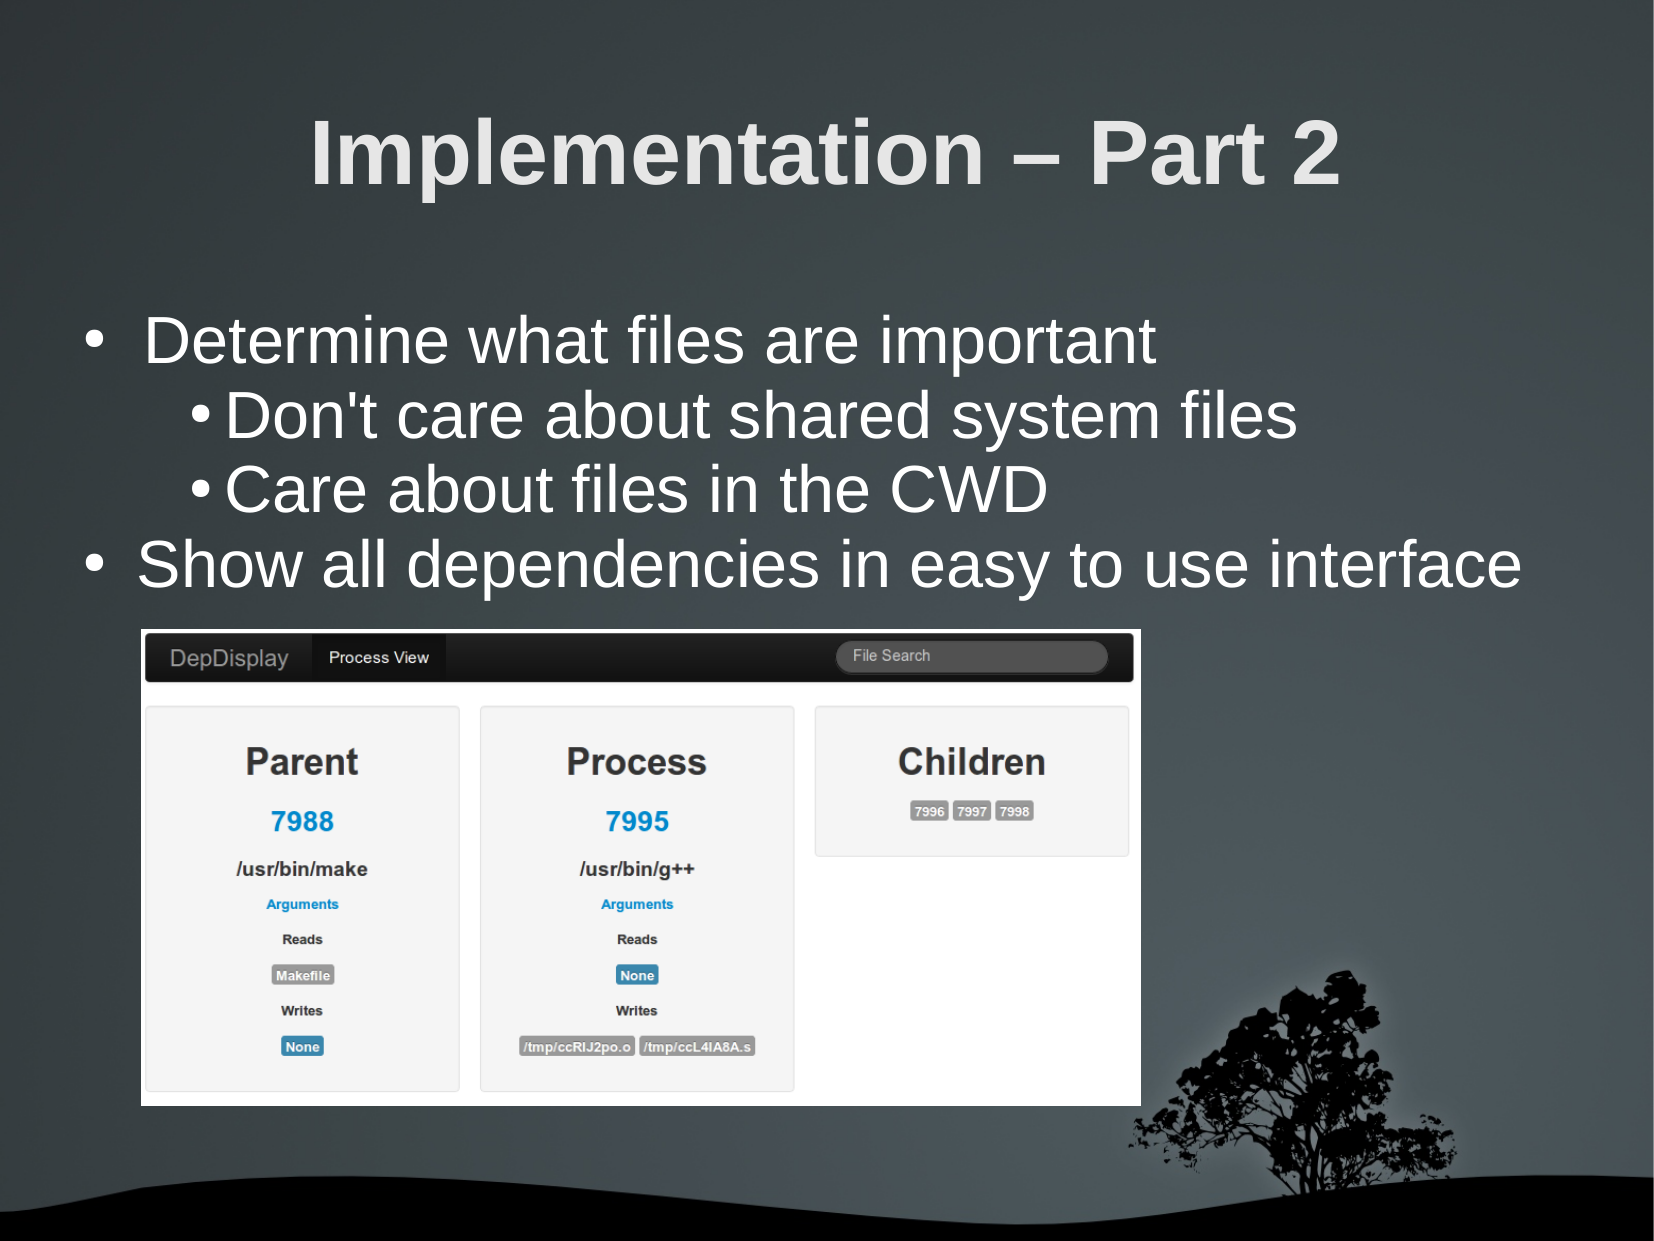

# Implementation – Part 2
 Determine what files are important
Don't care about shared system files
Care about files in the CWD
 Show all dependencies in easy to use interface